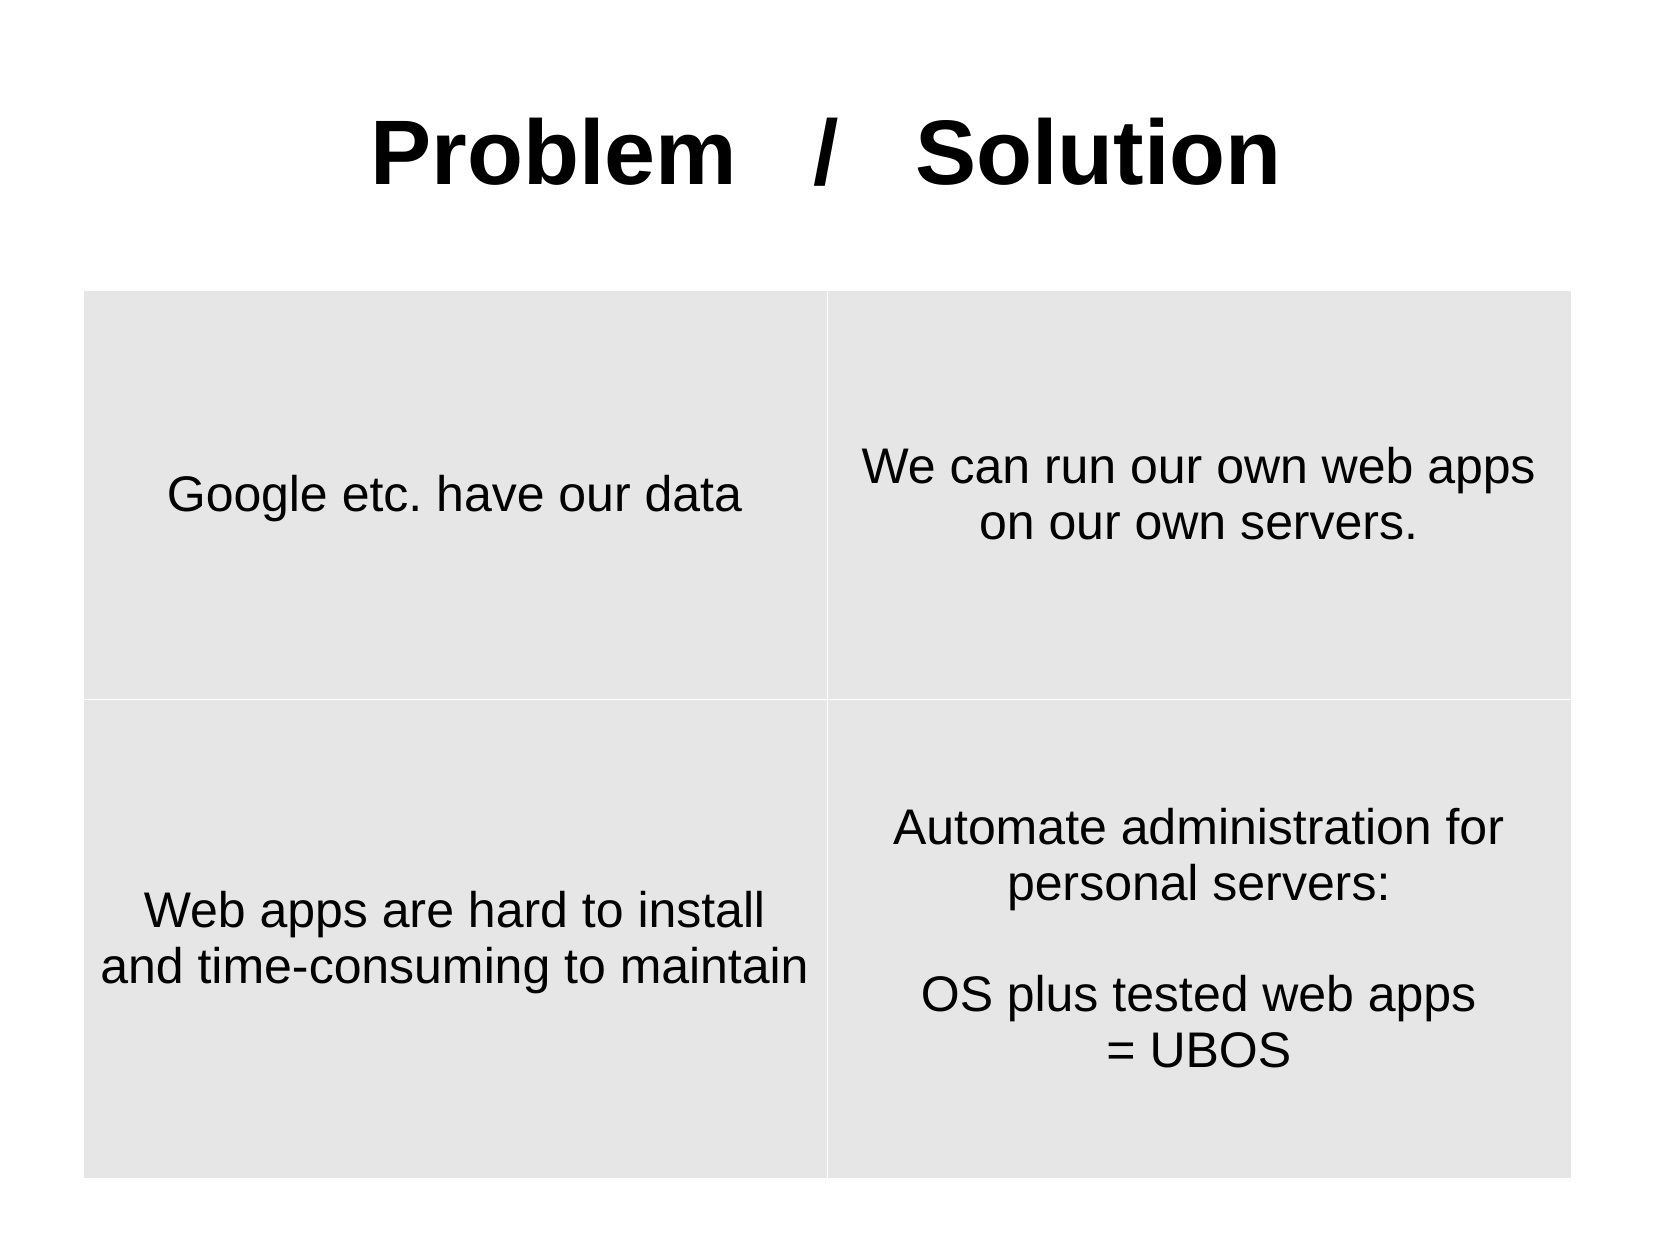

# Problem / Solution
| Google etc. have our data | We can run our own web apps on our own servers. |
| --- | --- |
| Web apps are hard to install and time-consuming to maintain | Automate administration for personal servers: OS plus tested web apps = UBOS |